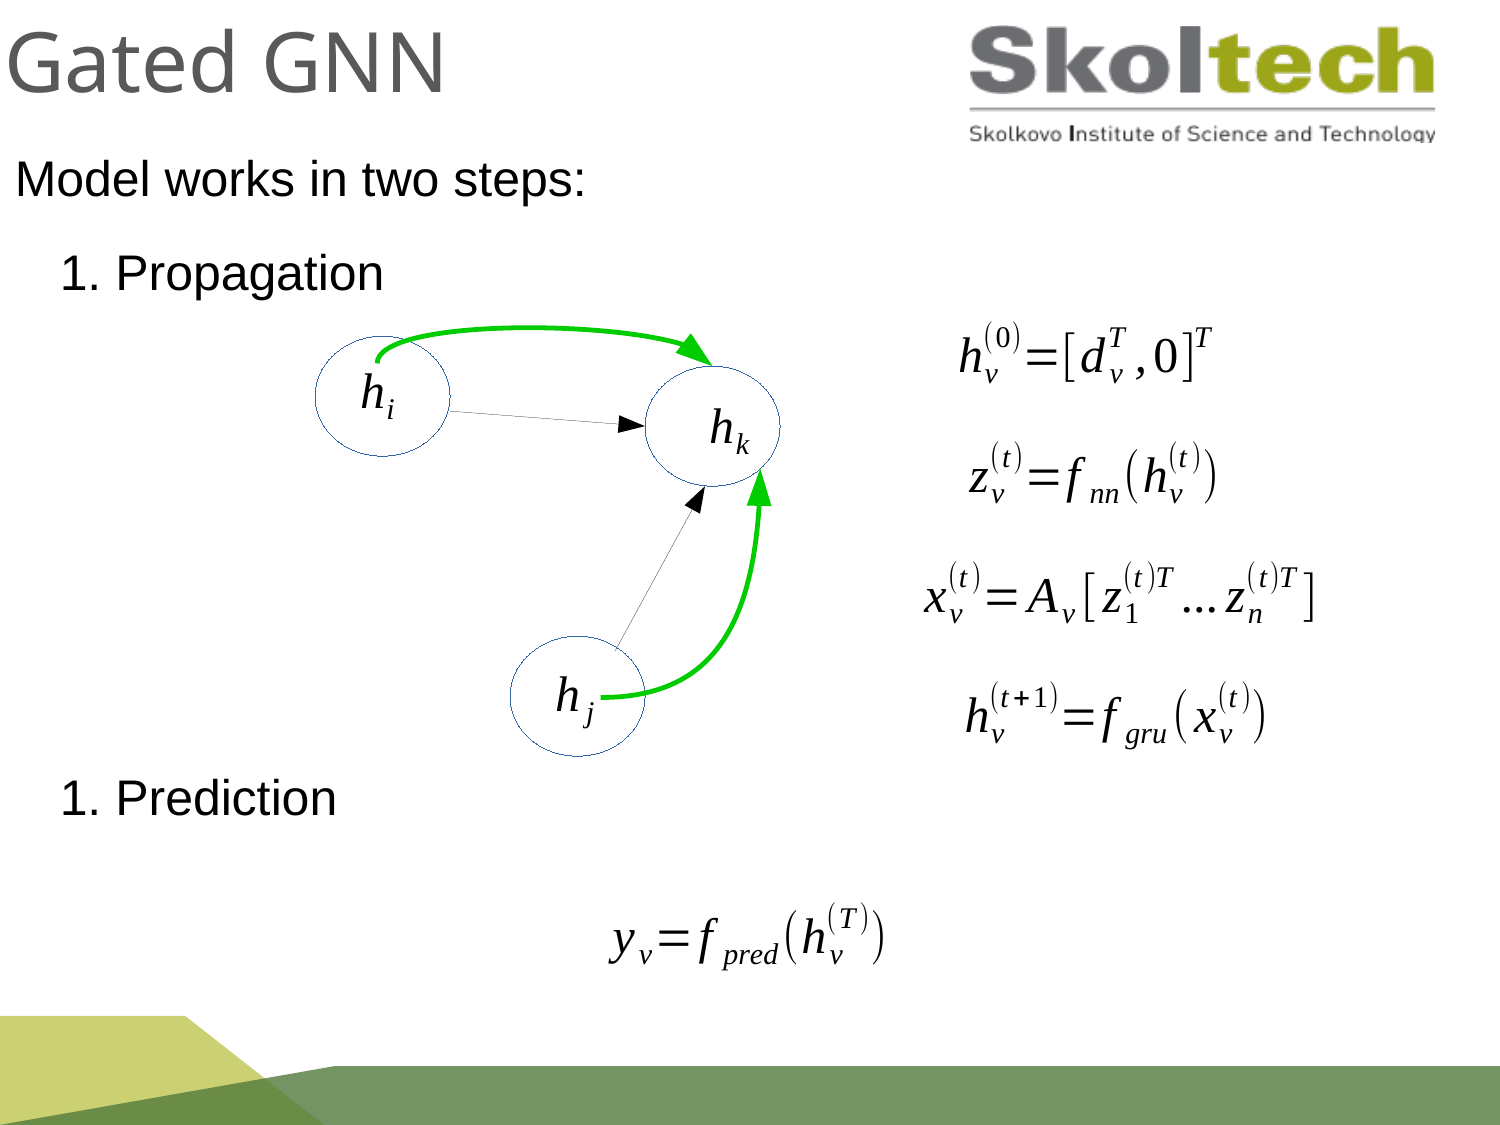

# Gated GNN
Model works in two steps:
1. Propagation
1. Prediction